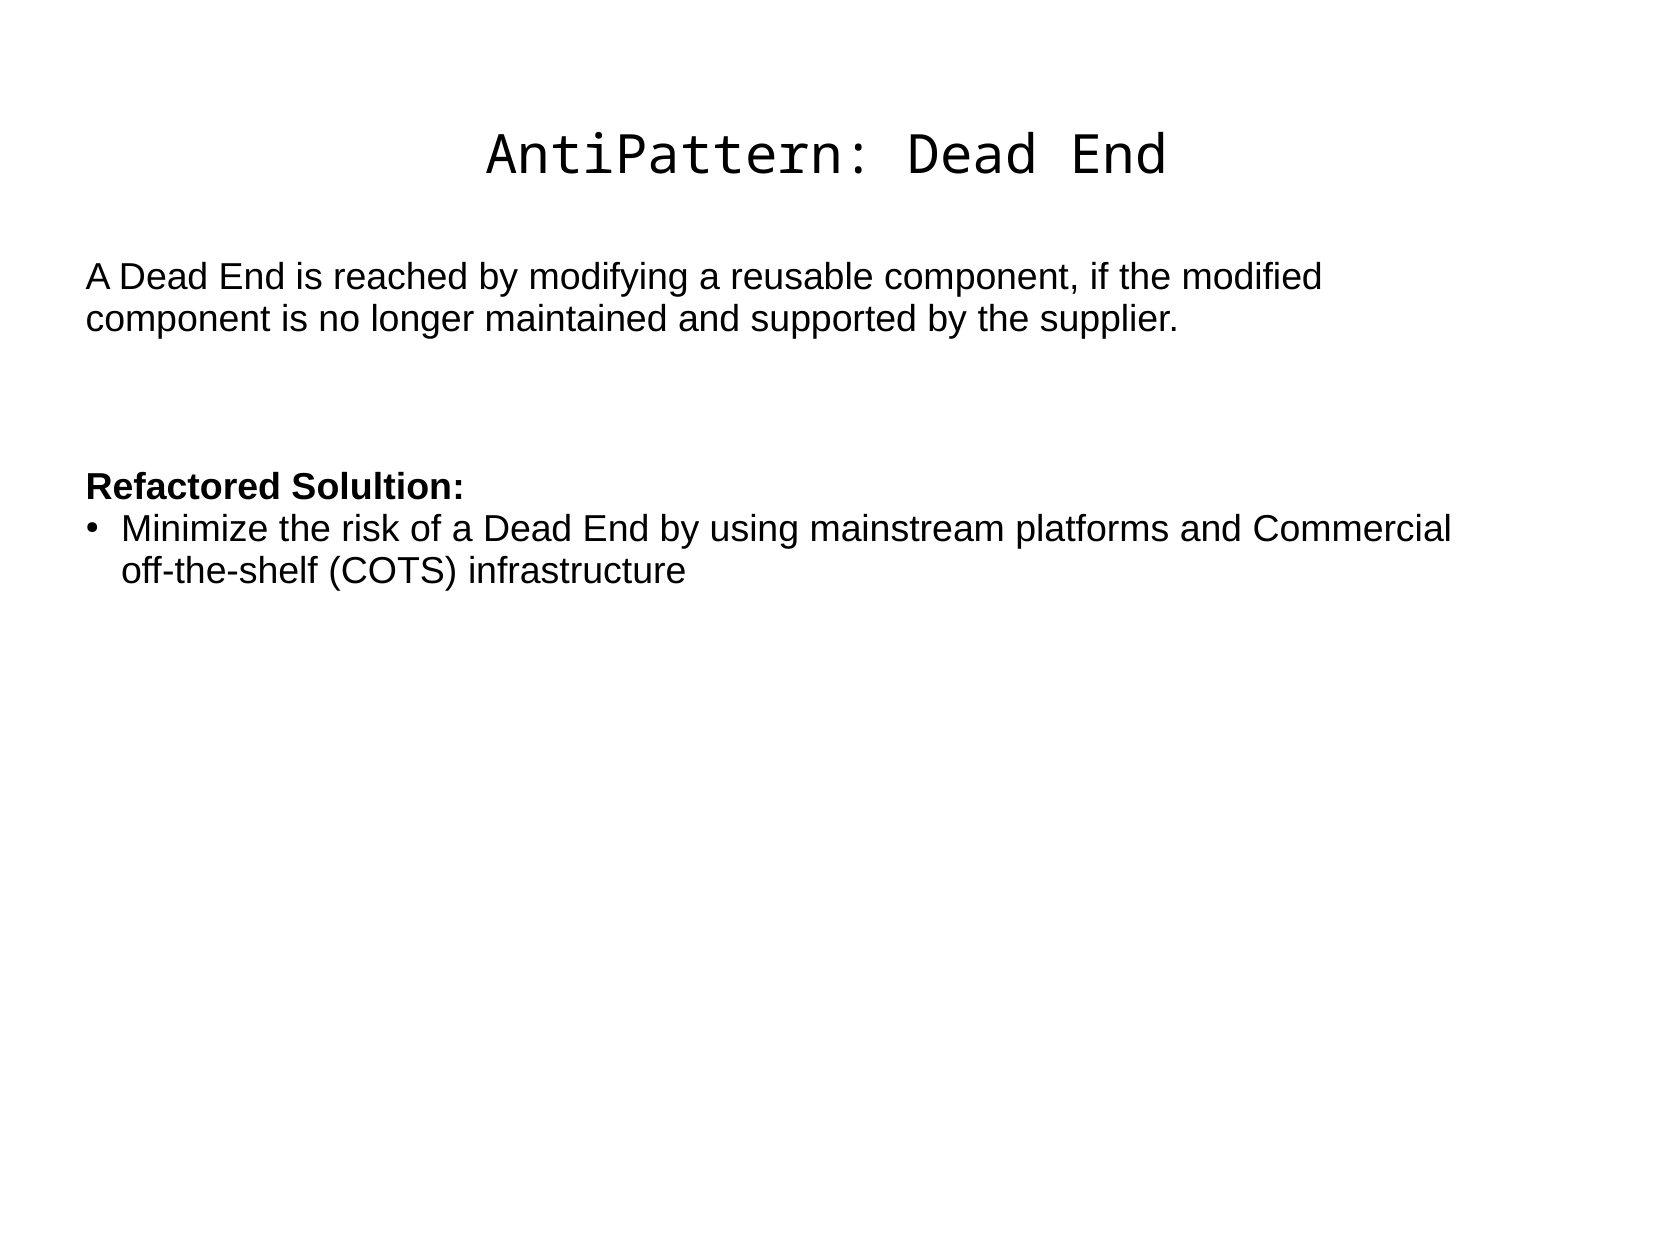

# AntiPattern: Dead End
A Dead End is reached by modifying a reusable component, if the modified component is no longer maintained and supported by the supplier.
Refactored Solultion:
Minimize the risk of a Dead End by using mainstream platforms and Commercial off-the-shelf (COTS) infrastructure